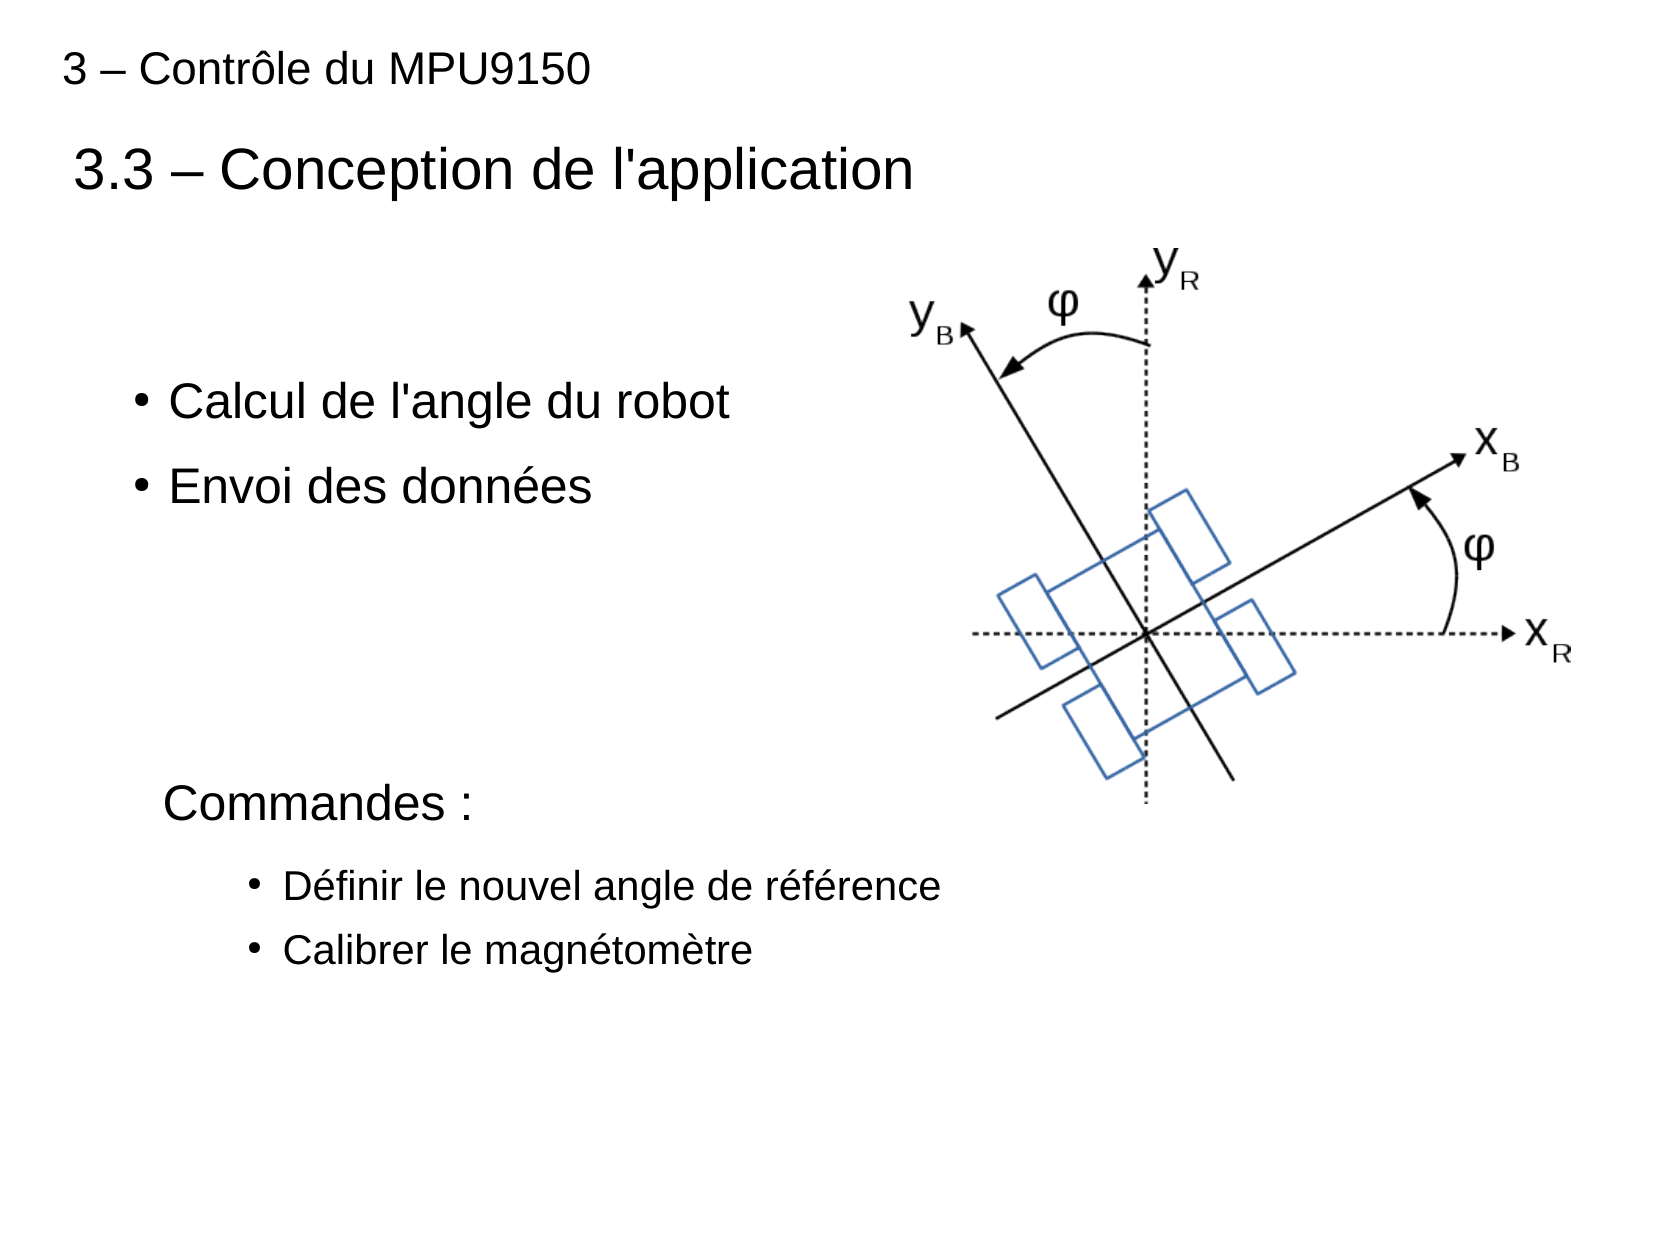

3 – Contrôle du MPU9150
3.3 – Conception de l'application
Calcul de l'angle du robot
Envoi des données
Commandes :
Définir le nouvel angle de référence
Calibrer le magnétomètre